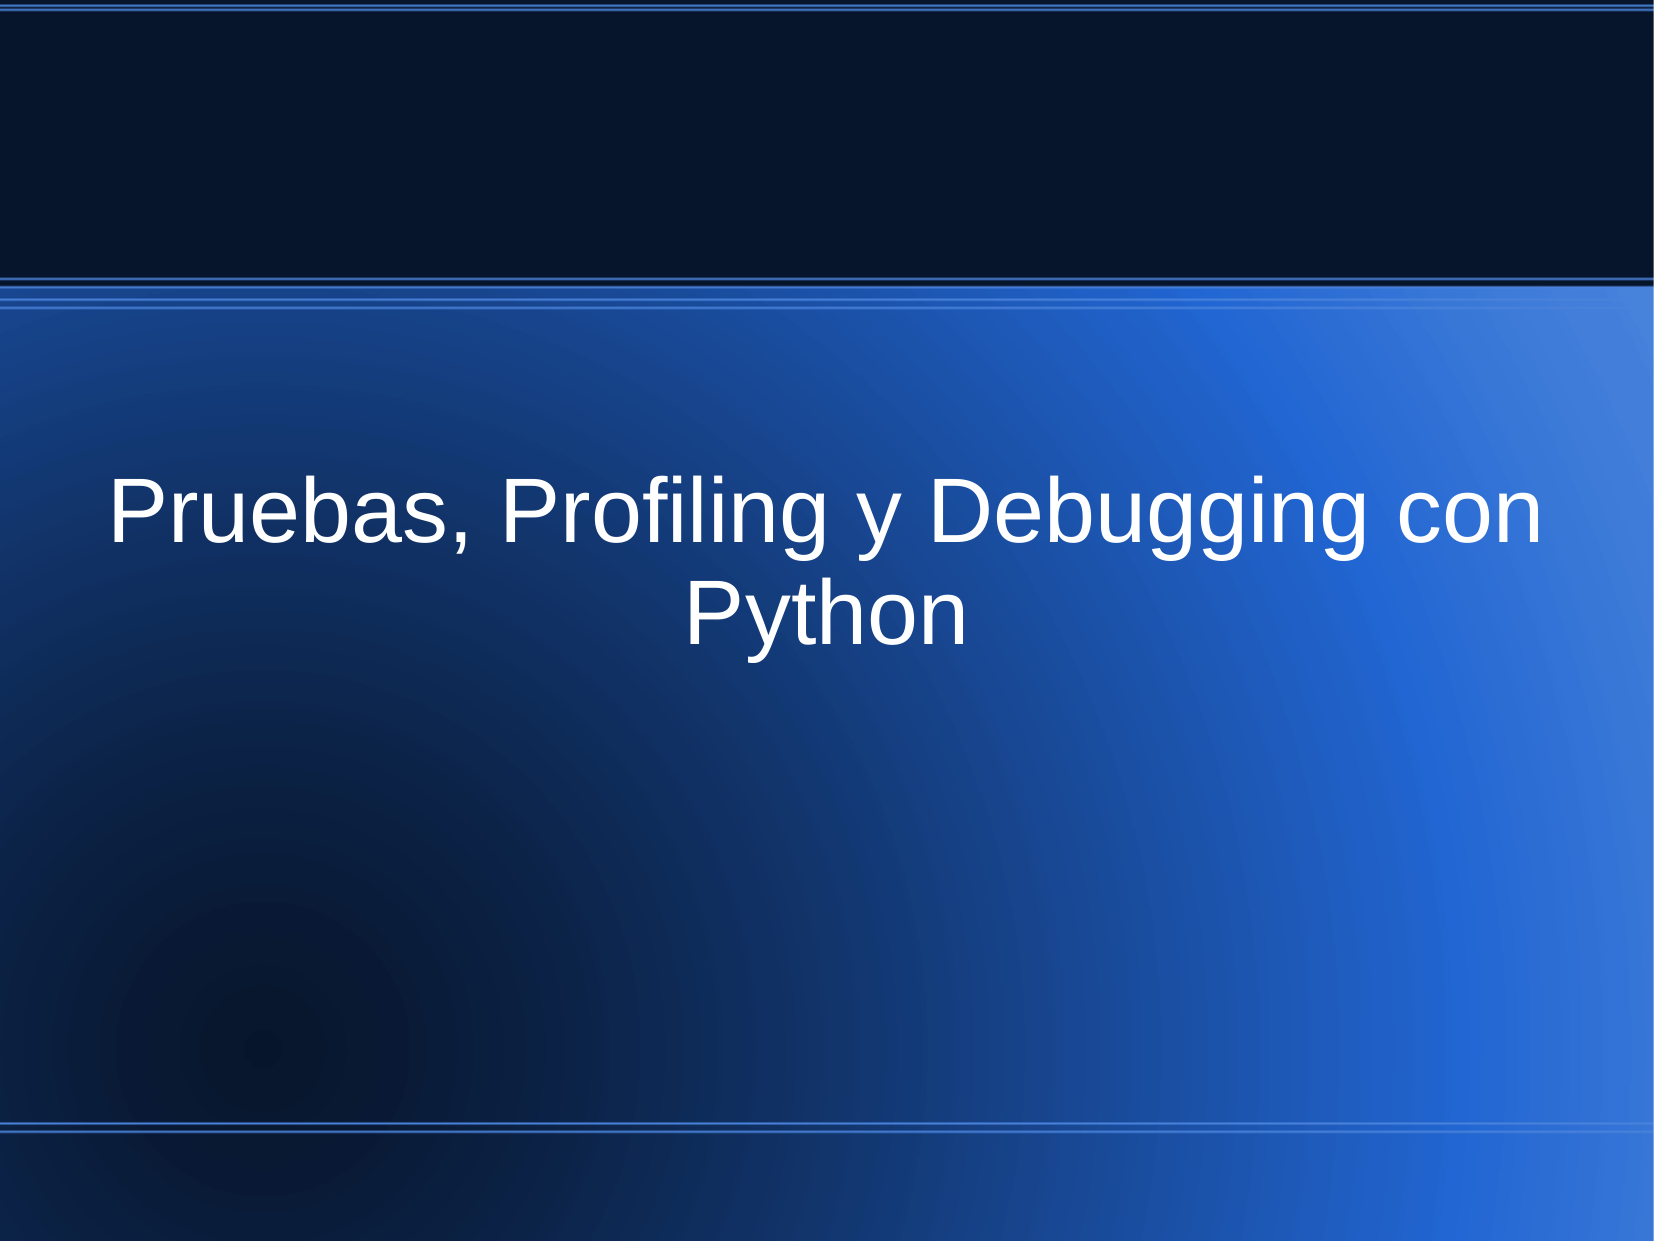

# Pruebas, Profiling y Debugging con Python